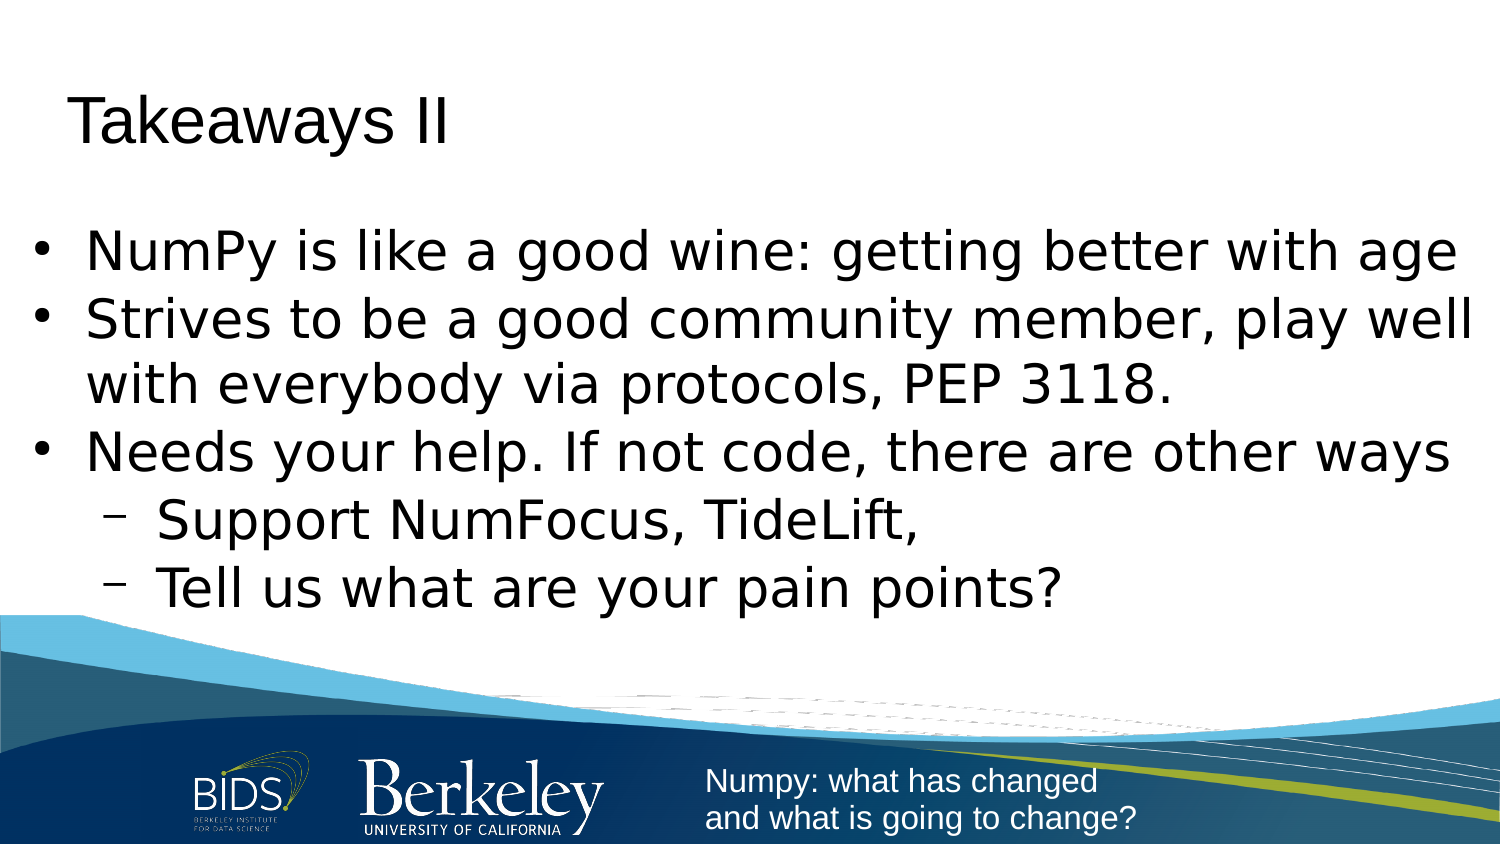

# Takeaways II
NumPy is like a good wine: getting better with age
Strives to be a good community member, play well with everybody via protocols, PEP 3118.
Needs your help. If not code, there are other ways
Support NumFocus, TideLift,
Tell us what are your pain points?
Numpy: what has changed
and what is going to change?